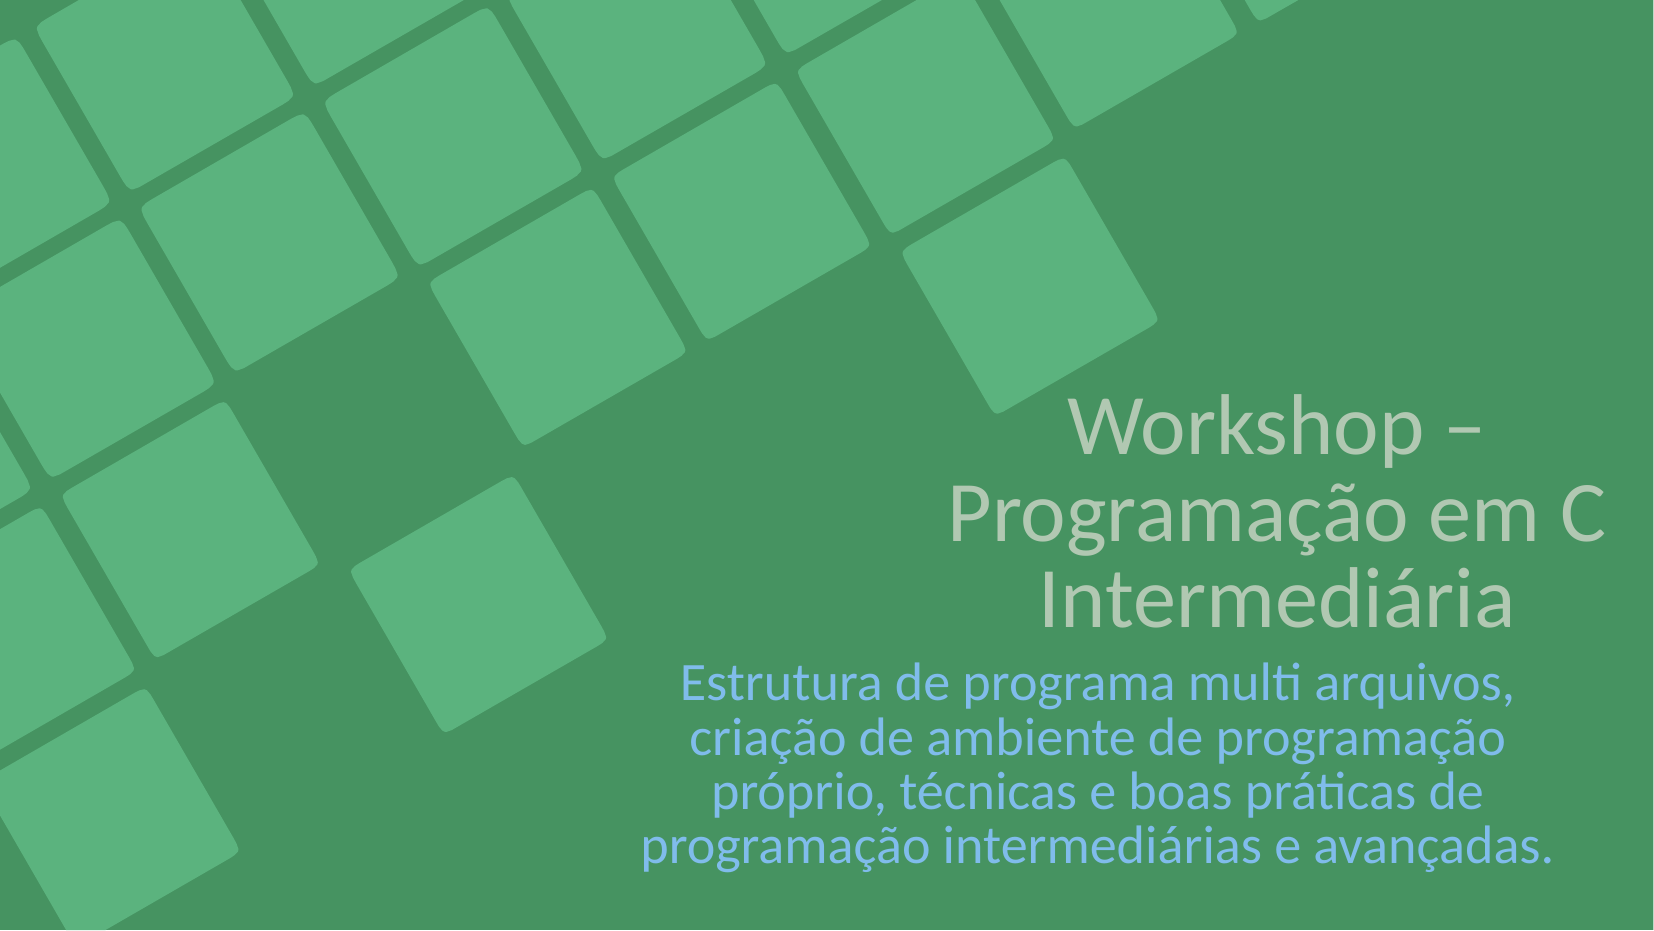

# Workshop – Programação em C Intermediária
Estrutura de programa multi arquivos, criação de ambiente de programação próprio, técnicas e boas práticas de programação intermediárias e avançadas.